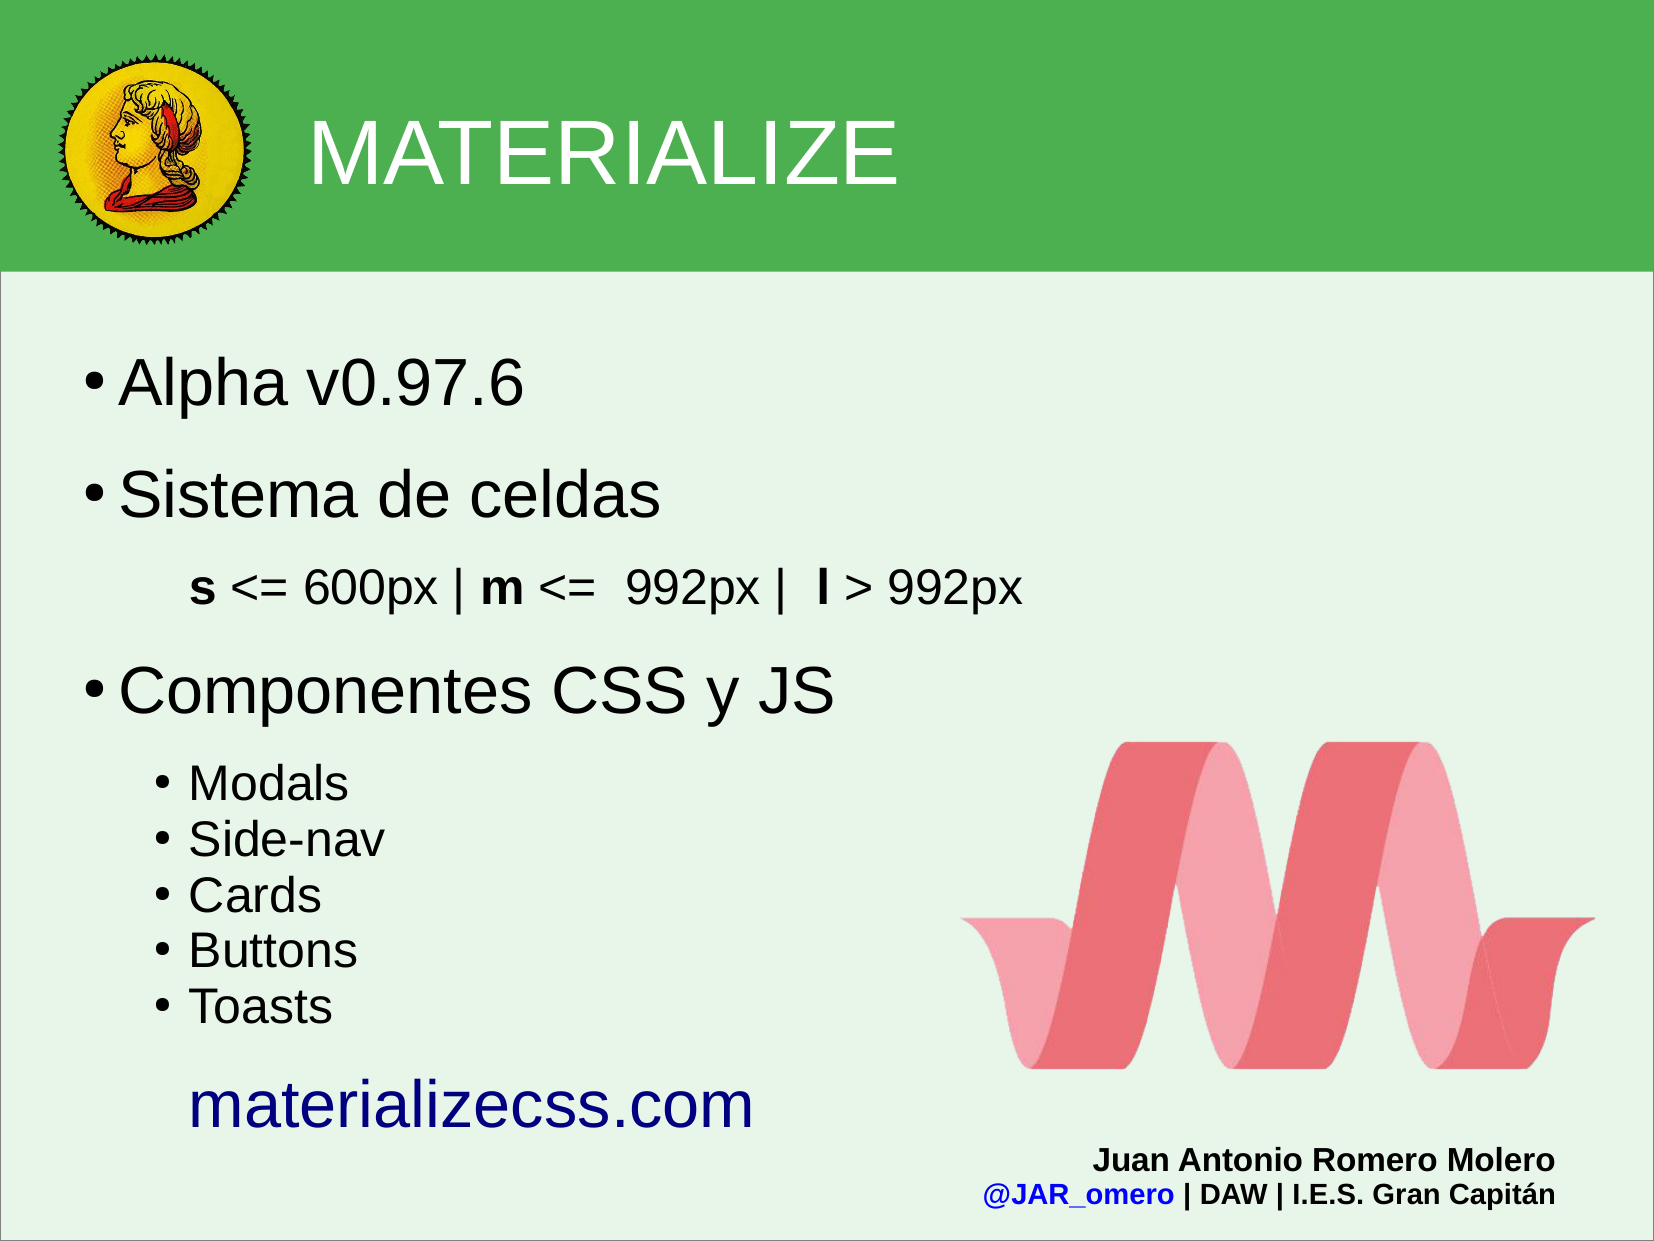

# MATERIALIZE
Alpha v0.97.6
Sistema de celdas
s <= 600px | m <= 992px | l > 992px
Componentes CSS y JS
Modals
Side-nav
Cards
Buttons
Toasts
materializecss.com
Juan Antonio Romero Molero
@JAR_omero | DAW | I.E.S. Gran Capitán